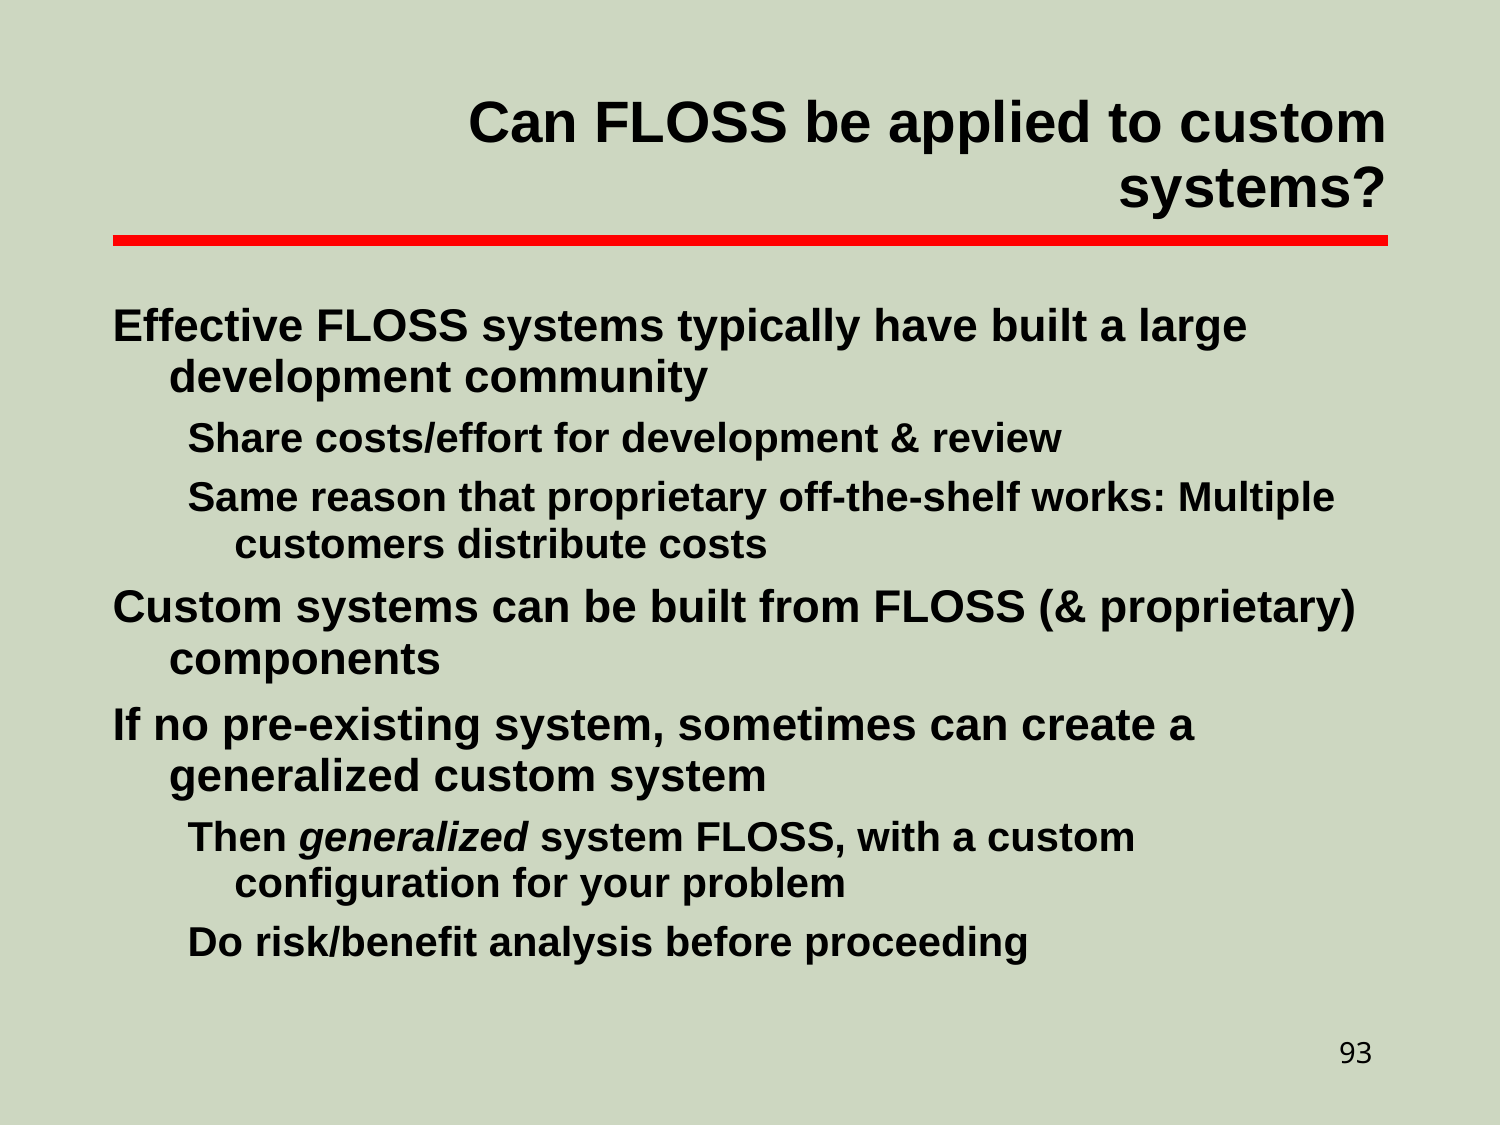

# Can FLOSS be applied to custom systems?
Effective FLOSS systems typically have built a large development community
Share costs/effort for development & review
Same reason that proprietary off-the-shelf works: Multiple customers distribute costs
Custom systems can be built from FLOSS (& proprietary) components
If no pre-existing system, sometimes can create a generalized custom system
Then generalized system FLOSS, with a custom configuration for your problem
Do risk/benefit analysis before proceeding